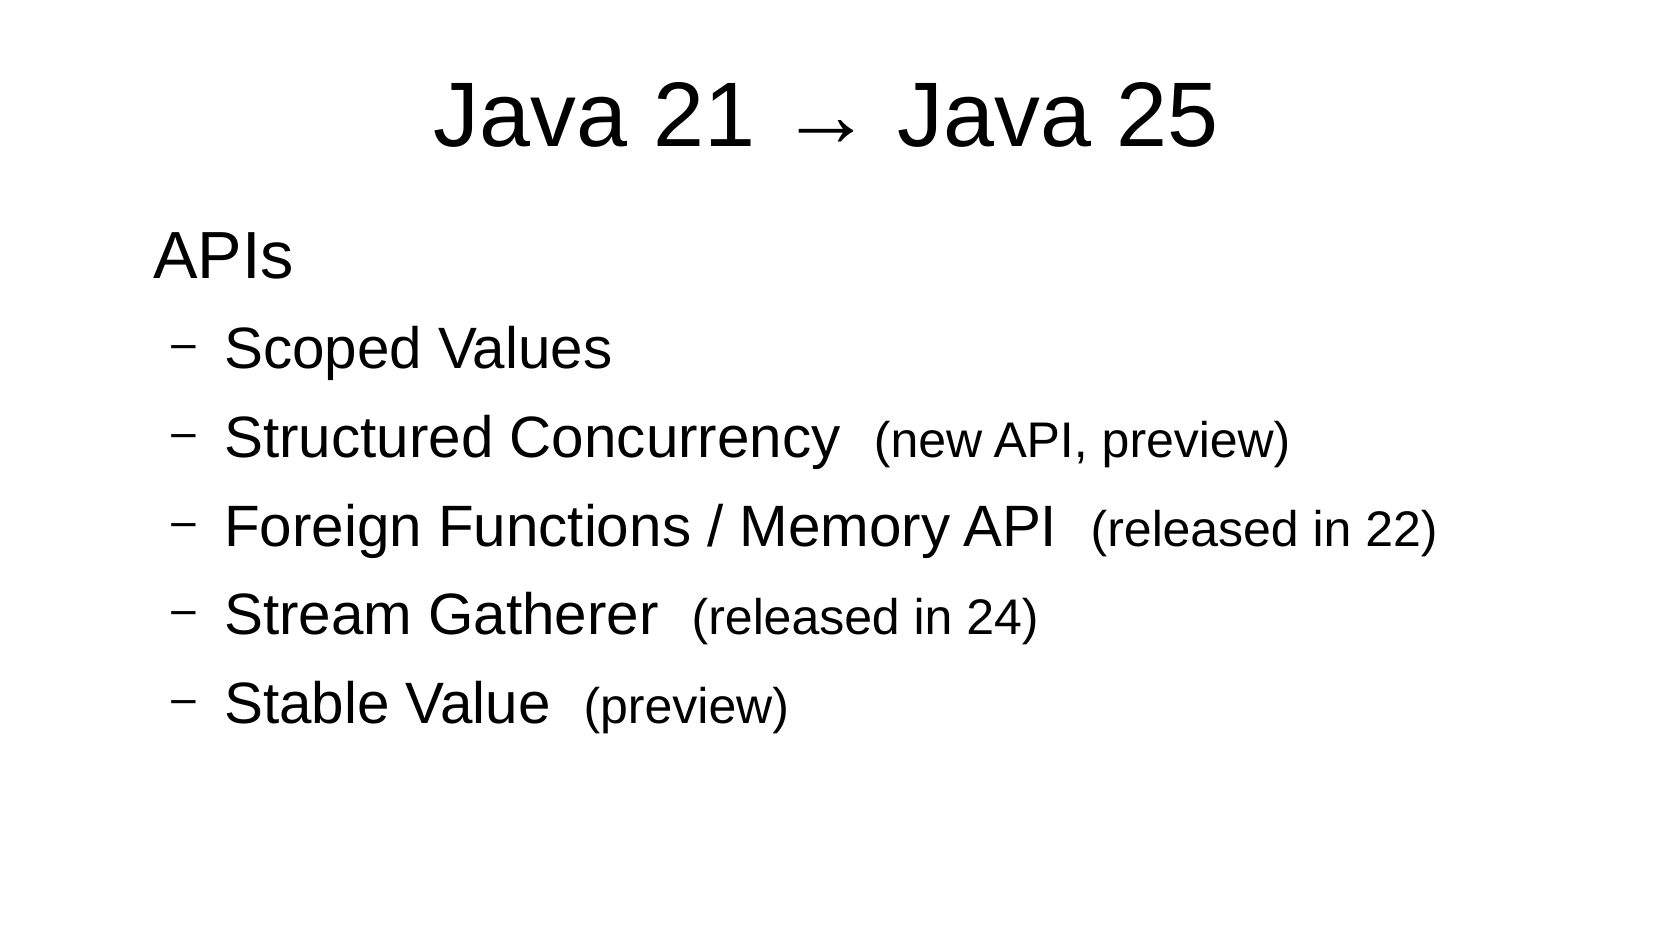

# Java 21 → Java 25
APIs
Scoped Values
Structured Concurrency (new API, preview)
Foreign Functions / Memory API (released in 22)
Stream Gatherer (released in 24)
Stable Value (preview)